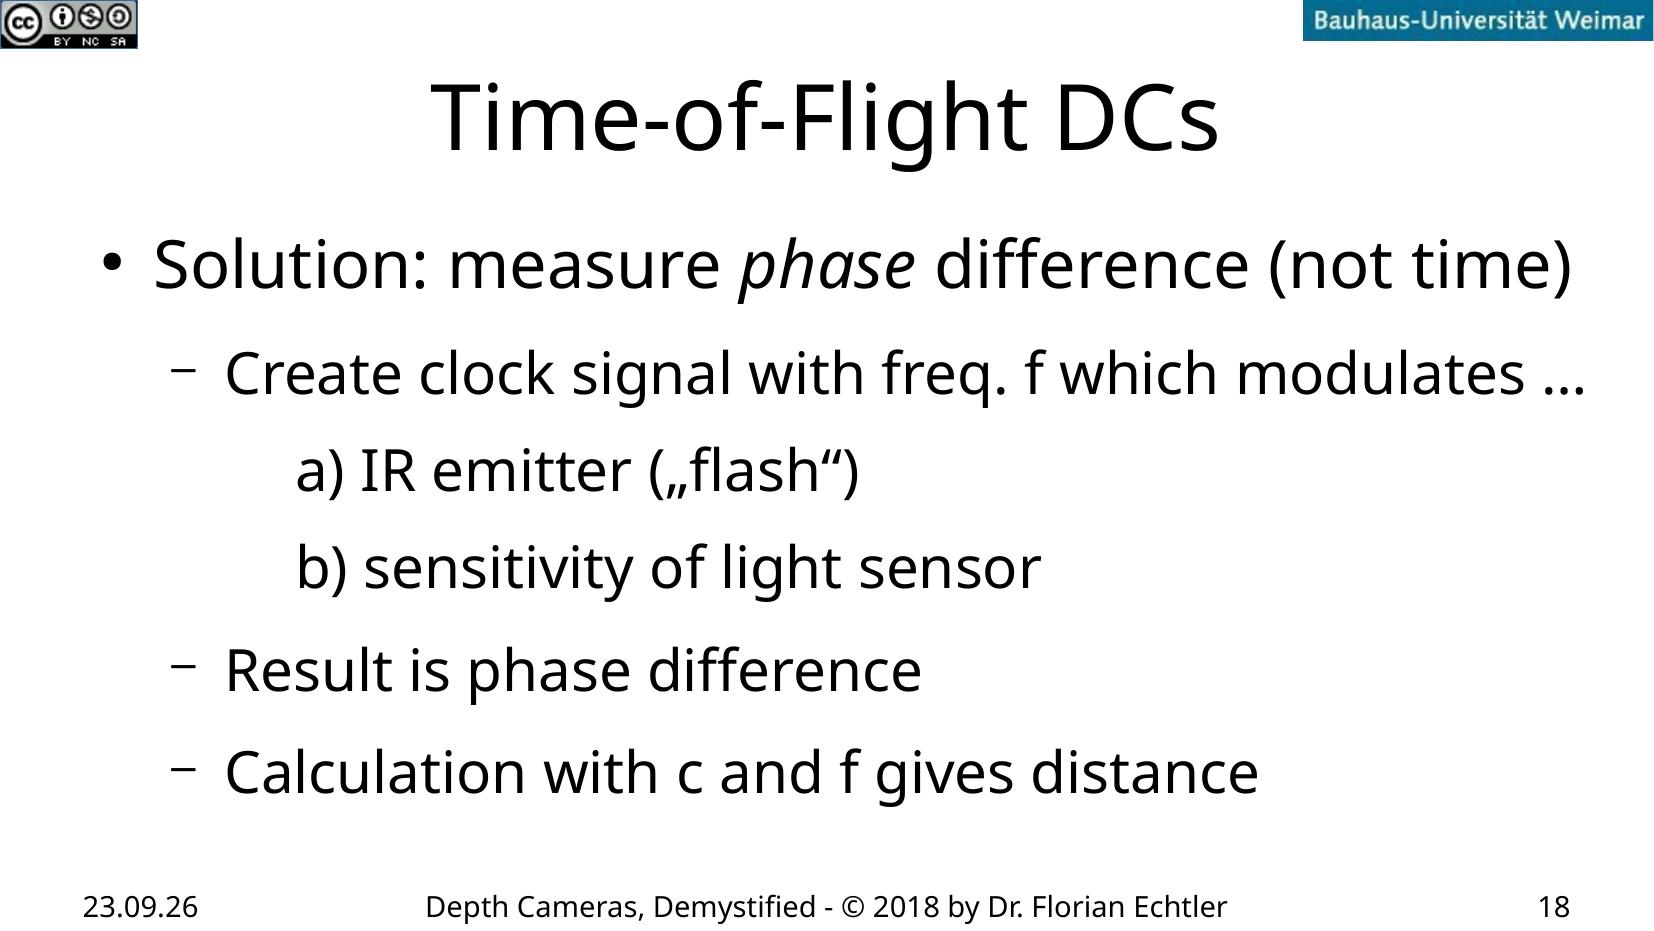

# Time-of-Flight DCs
Solution: measure phase difference (not time)
Create clock signal with freq. f which modulates …
a) IR emitter („flash“)
b) sensitivity of light sensor
Result is phase difference
Calculation with c and f gives distance
Depth Cameras, Demystified - © 2018 by Dr. Florian Echtler
18